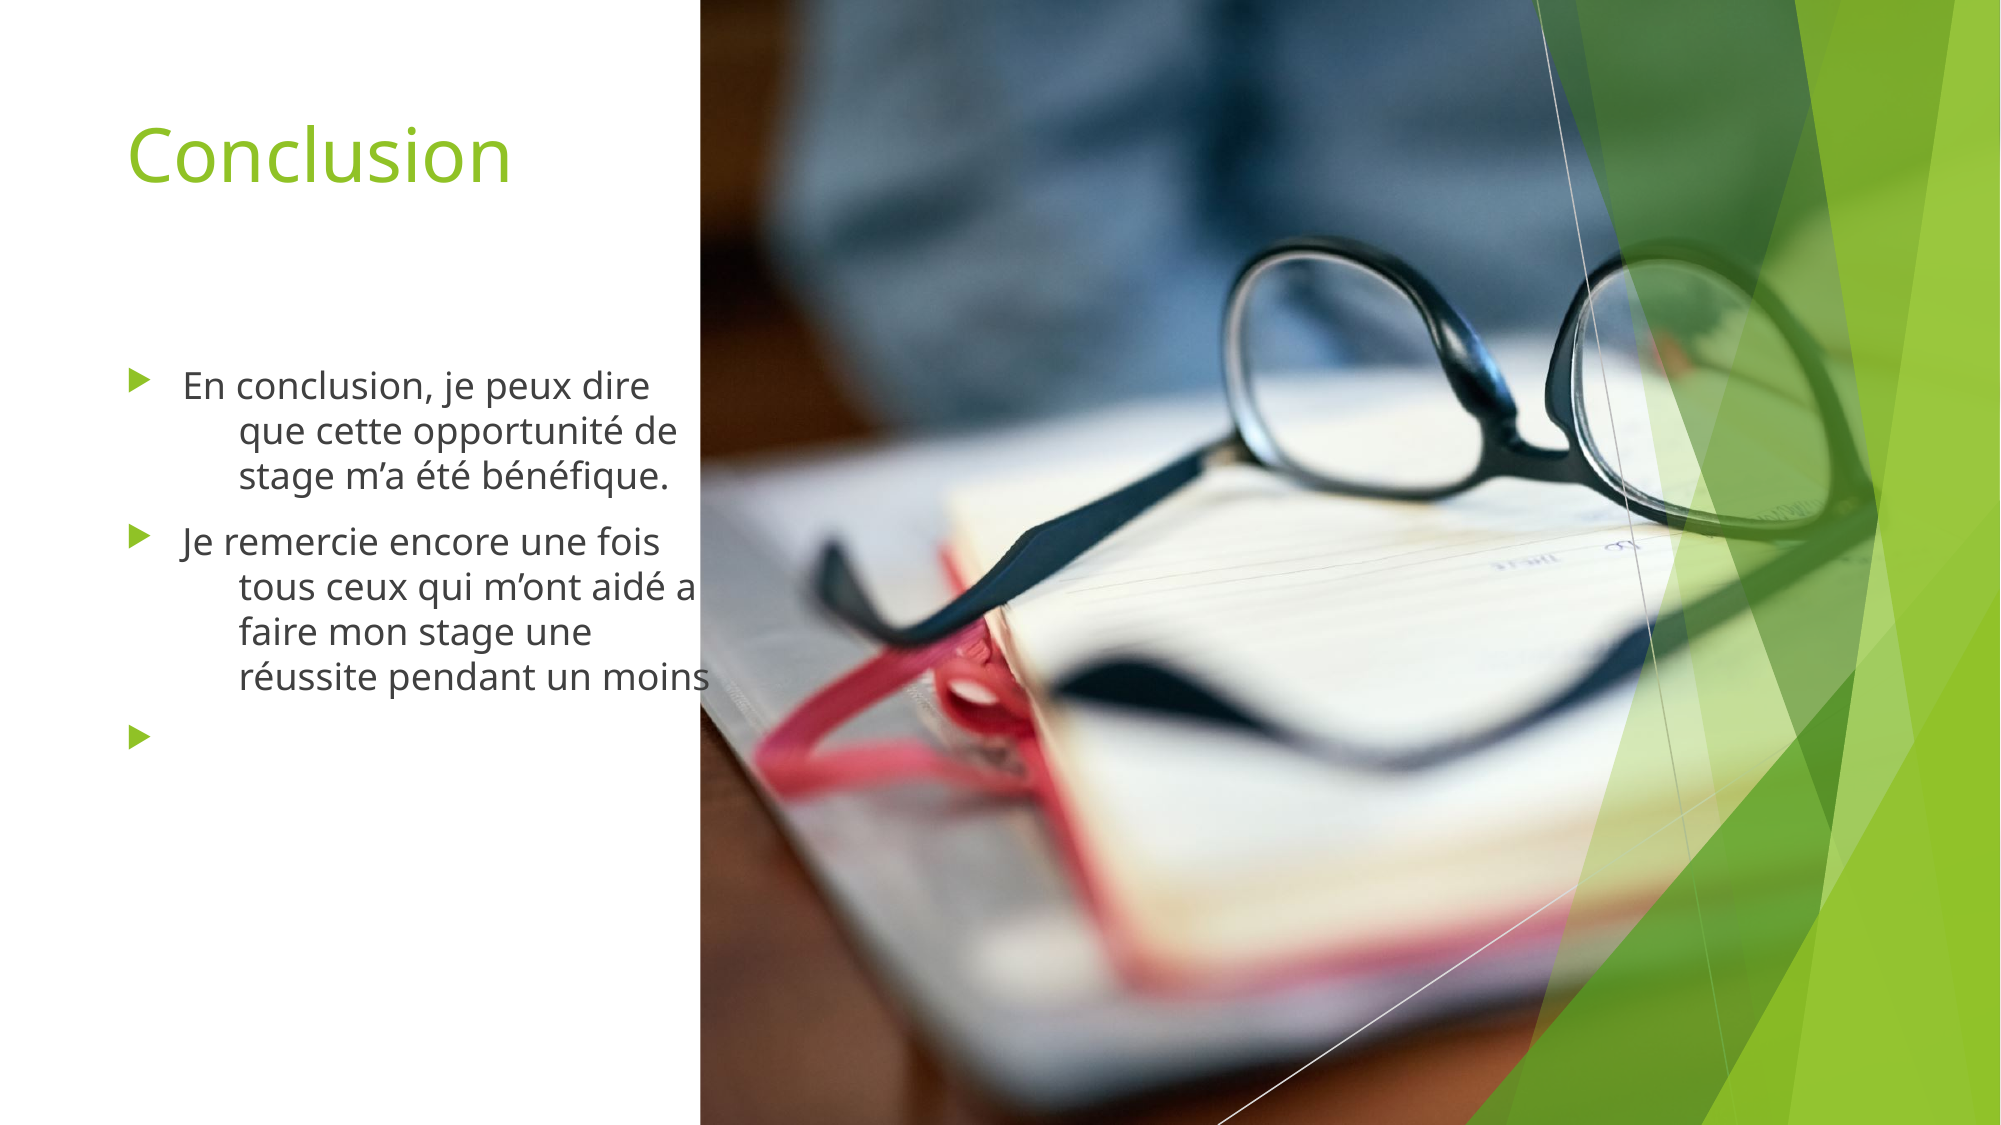

# Conclusion
En conclusion, je peux dire que cette opportunité de stage m’a été bénéfique.
Je remercie encore une fois tous ceux qui m’ont aidé a faire mon stage une réussite pendant un moins